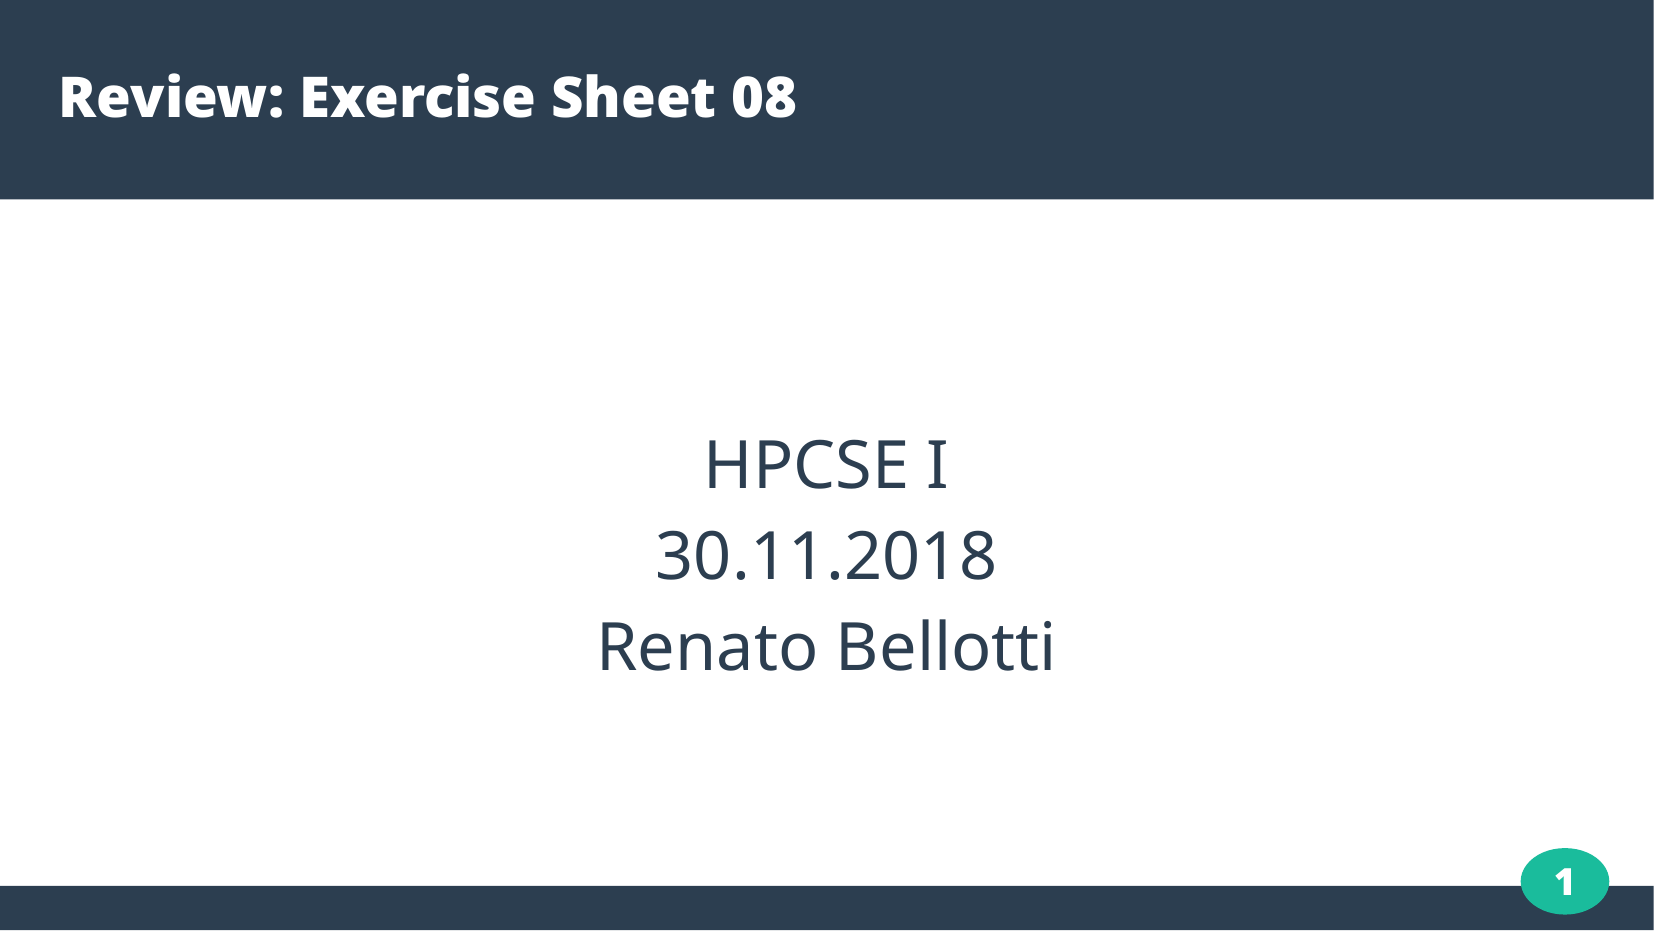

# Review: Exercise Sheet 08
HPCSE I
30.11.2018
Renato Bellotti
1